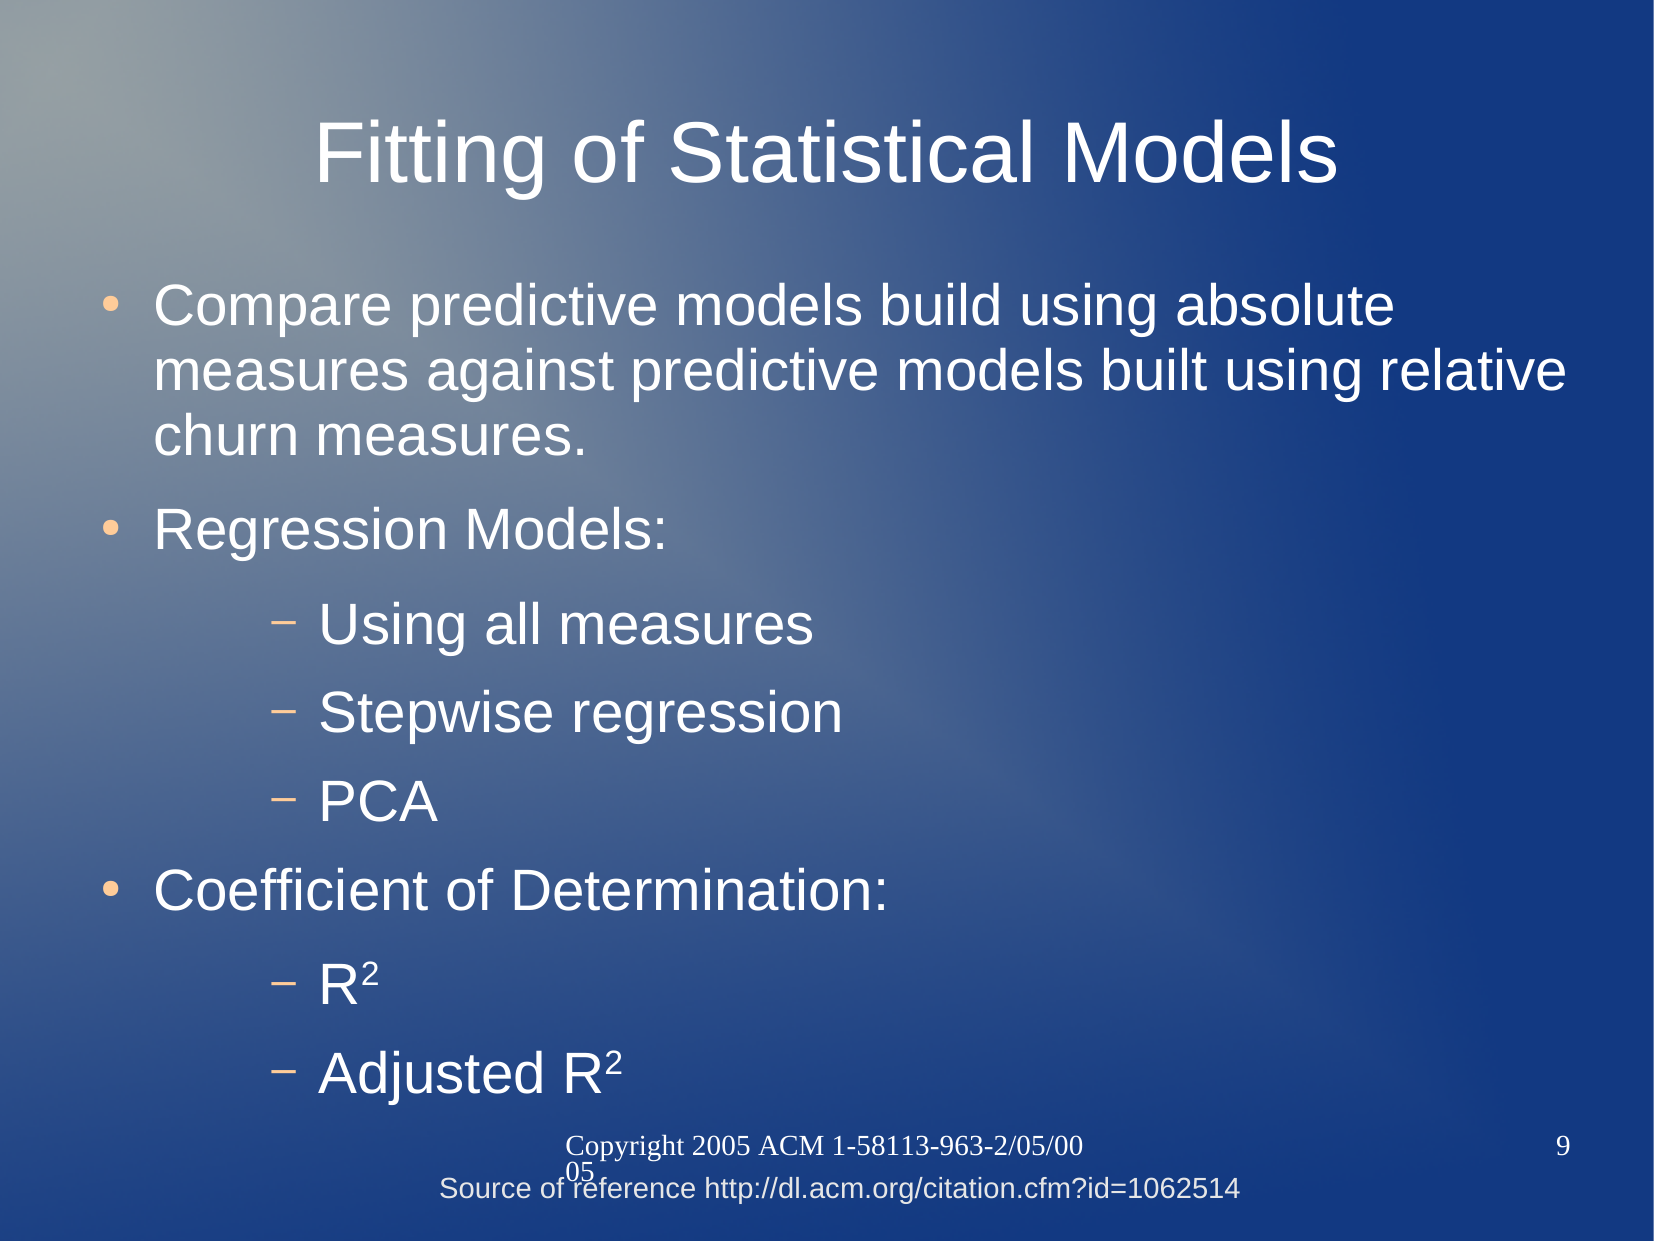

# Fitting of Statistical Models
Compare predictive models build using absolute measures against predictive models built using relative churn measures.
Regression Models:
Using all measures
Stepwise regression
PCA
Coefficient of Determination:
R2
Adjusted R2
Copyright 2005 ACM 1-58113-963-2/05/0005
9
Source of reference http://dl.acm.org/citation.cfm?id=1062514